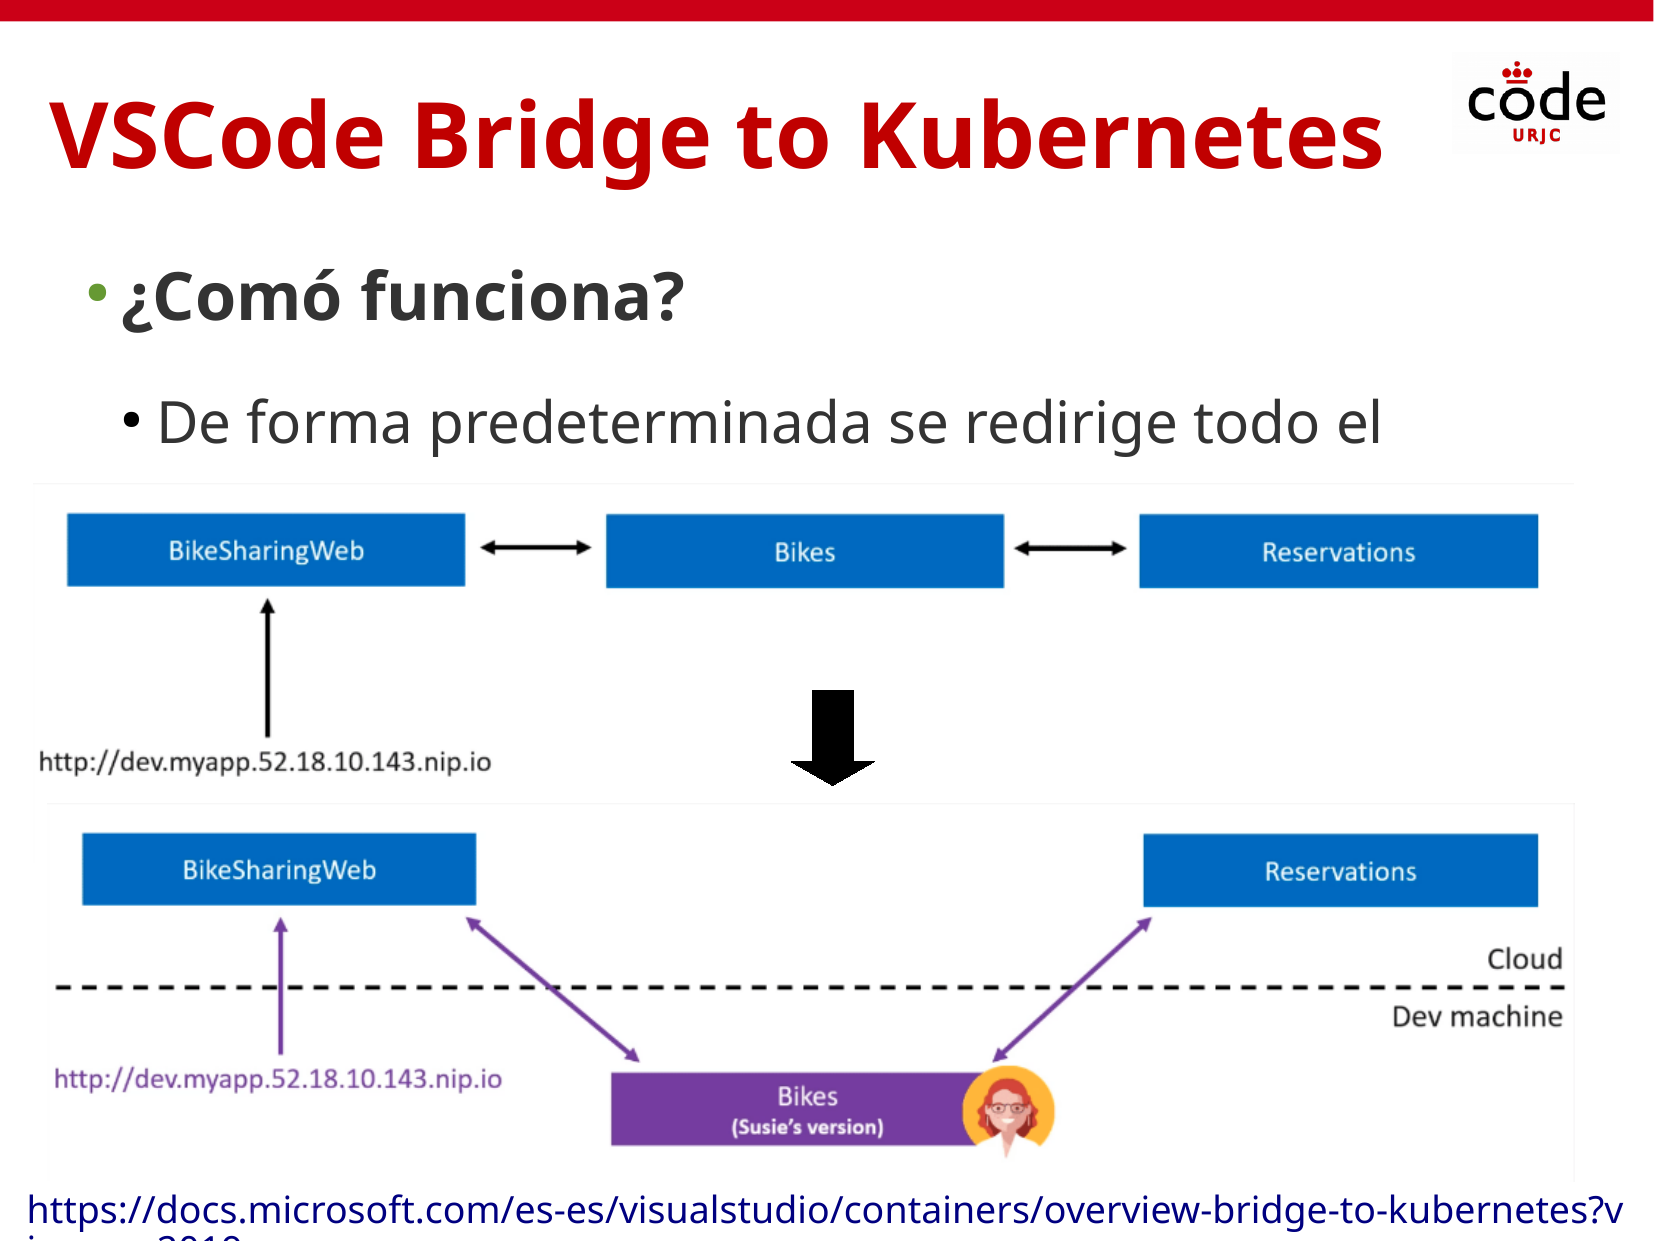

# VSCode Bridge to Kubernetes
¿Comó funciona?
De forma predeterminada se redirige todo el tráfico de un servicio a nuestro host
https://docs.microsoft.com/es-es/visualstudio/containers/overview-bridge-to-kubernetes?view=vs-2019